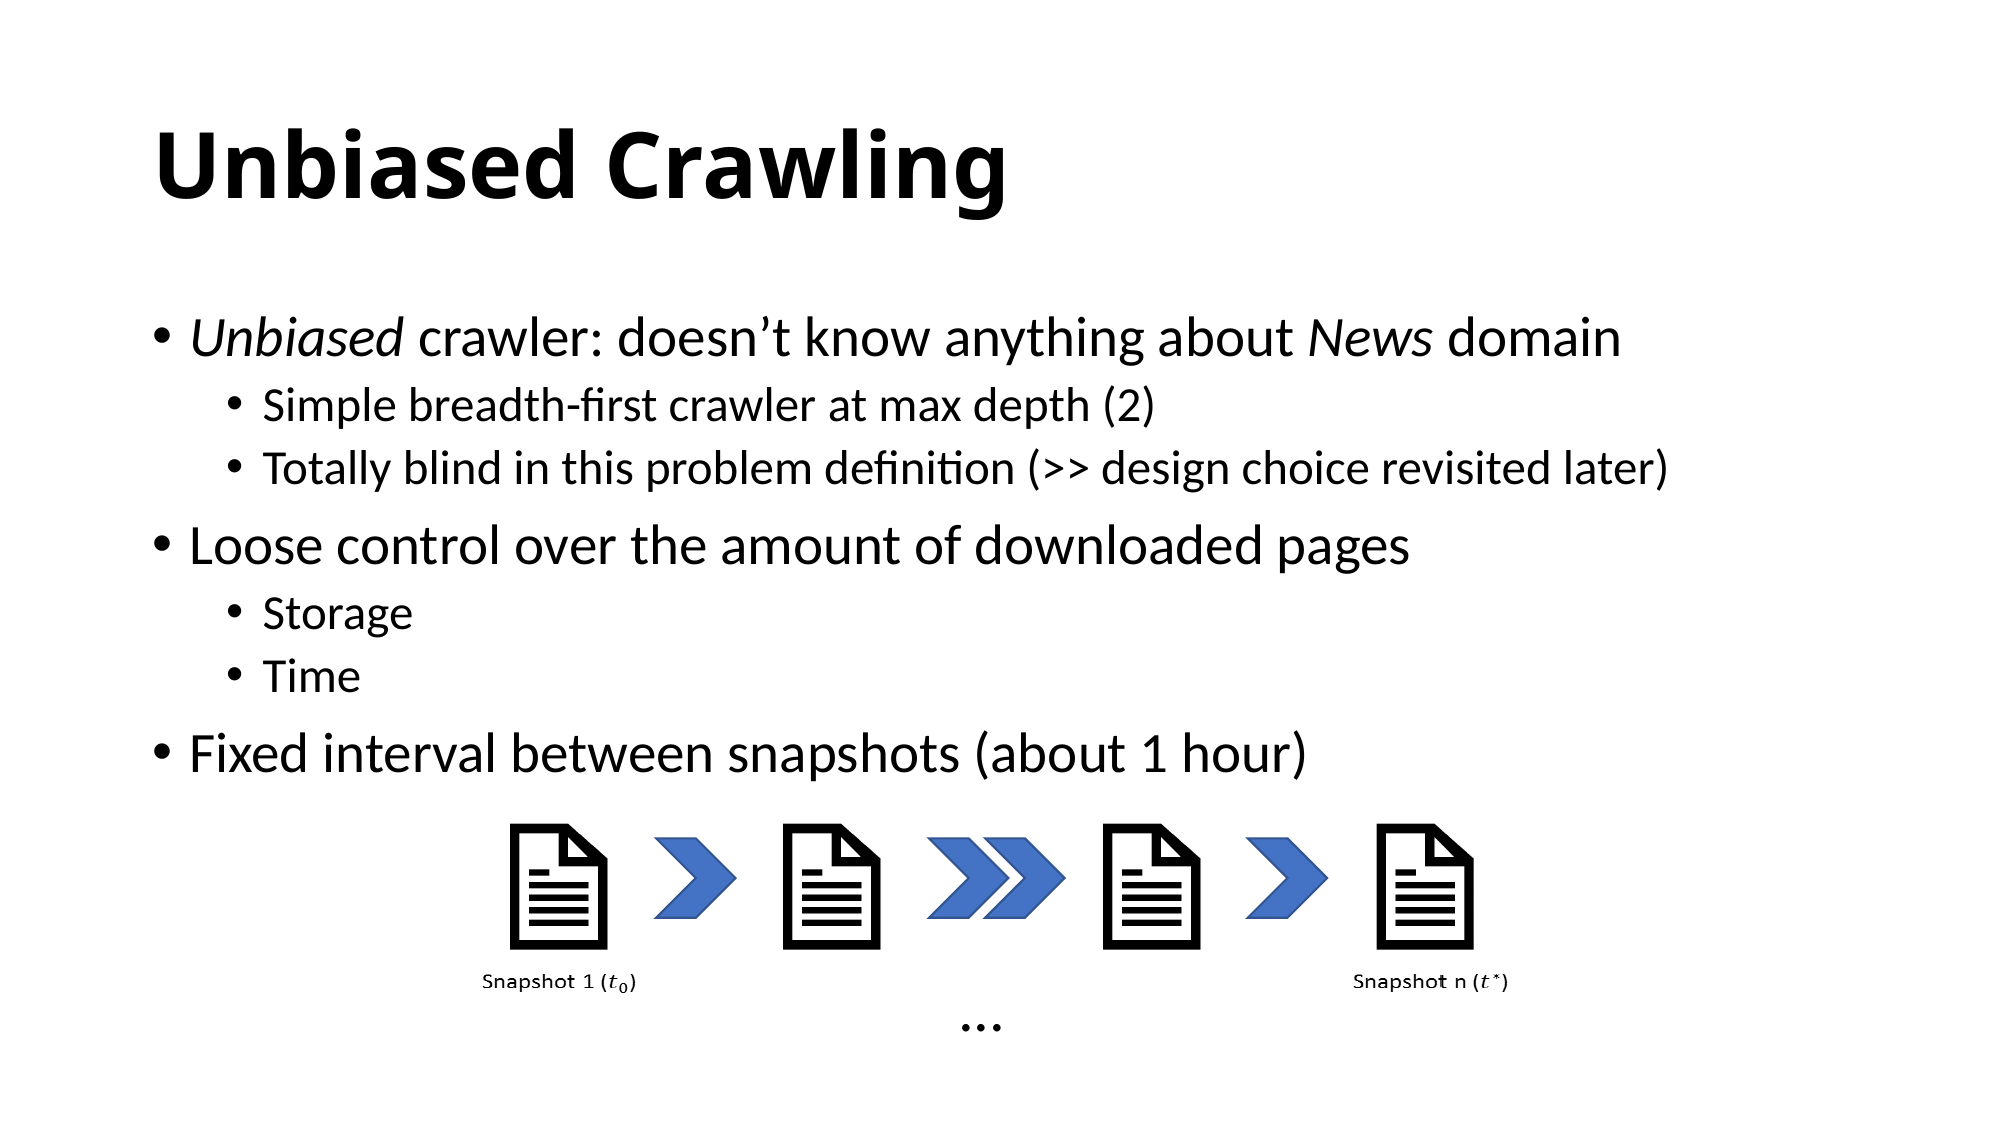

# Unbiased Crawling
Unbiased crawler: doesn’t know anything about News domain
Simple breadth-first crawler at max depth (2)
Totally blind in this problem definition (>> design choice revisited later)
Loose control over the amount of downloaded pages
Storage
Time
Fixed interval between snapshots (about 1 hour)
...